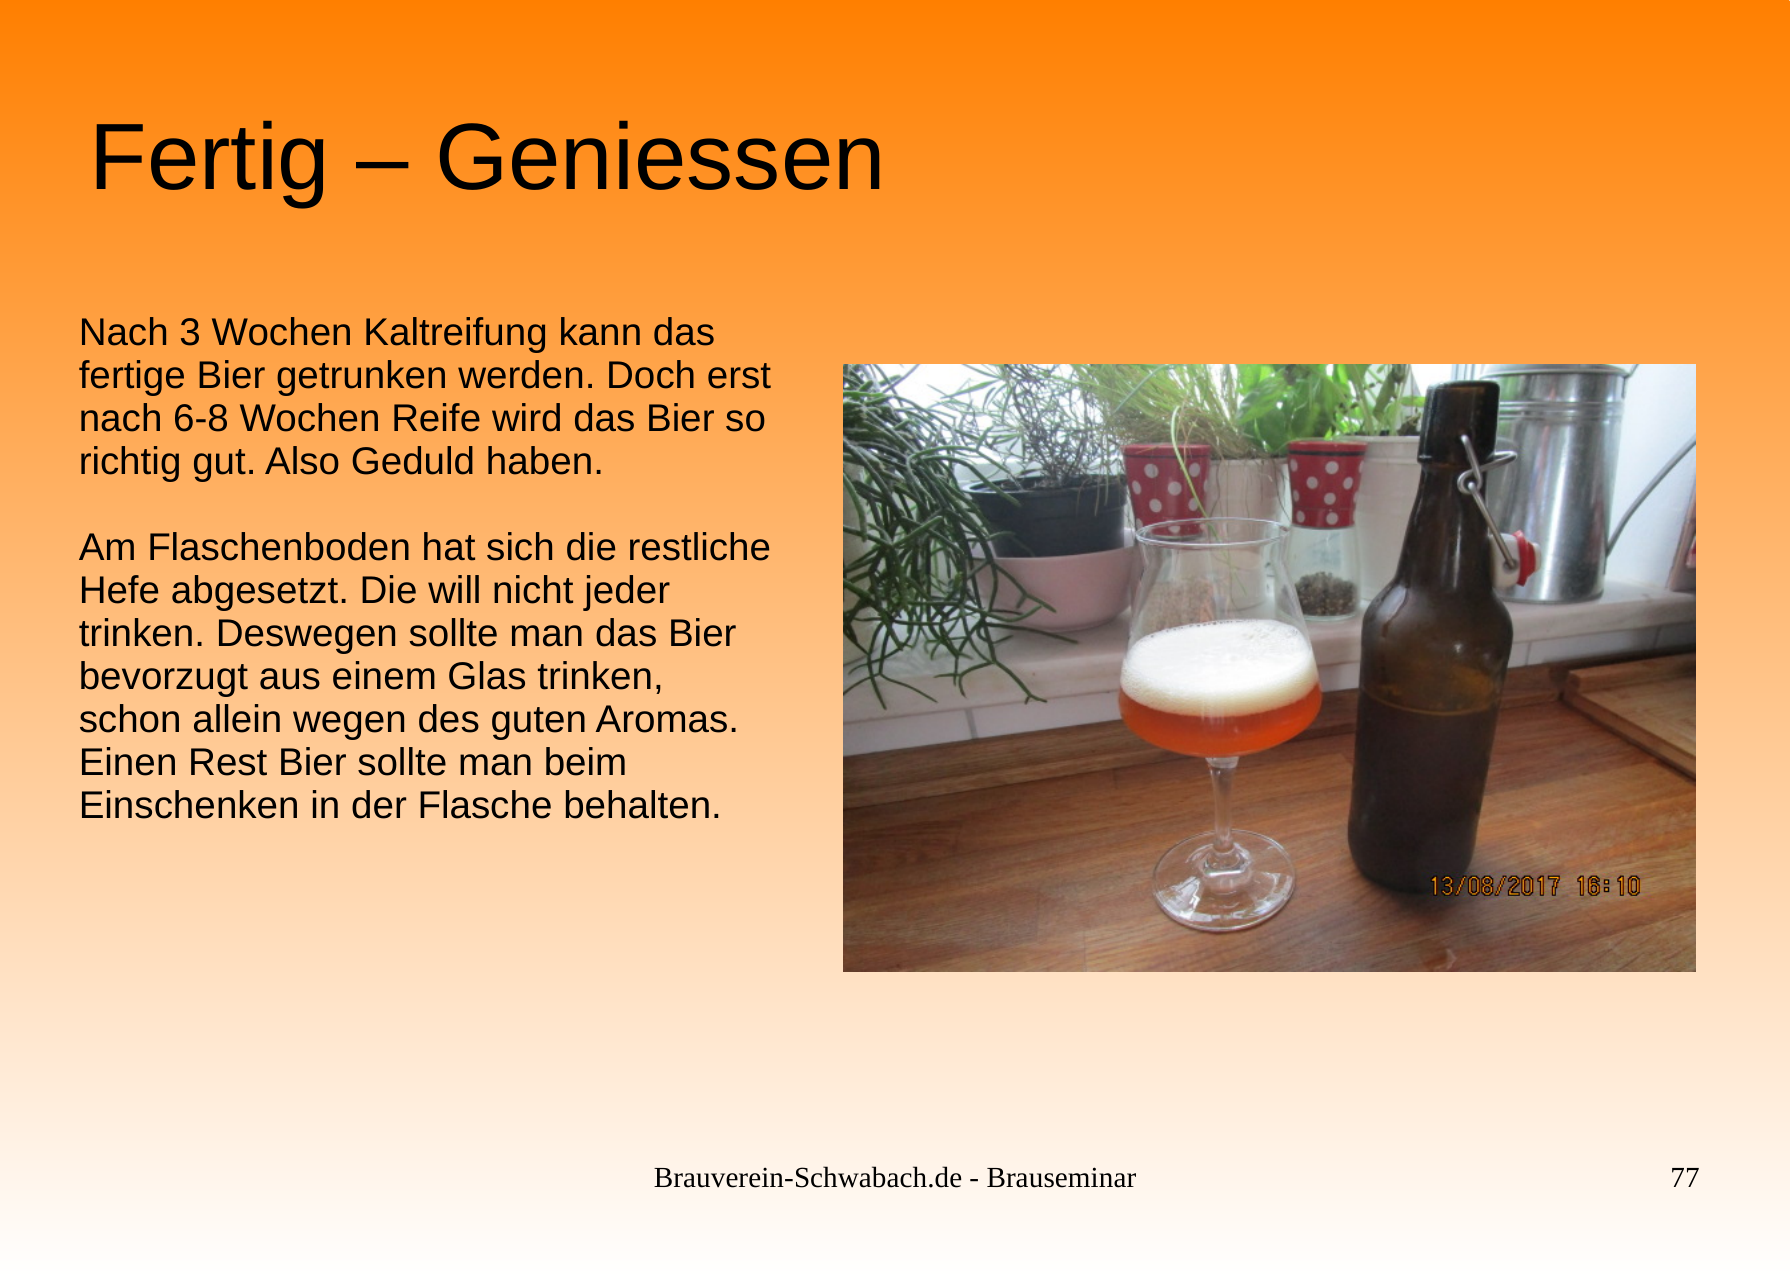

# Fertig – Geniessen
Nach 3 Wochen Kaltreifung kann das fertige Bier getrunken werden. Doch erst nach 6-8 Wochen Reife wird das Bier so richtig gut. Also Geduld haben.
Am Flaschenboden hat sich die restliche Hefe abgesetzt. Die will nicht jeder trinken. Deswegen sollte man das Bier bevorzugt aus einem Glas trinken, schon allein wegen des guten Aromas. Einen Rest Bier sollte man beim Einschenken in der Flasche behalten.
Brauverein-Schwabach.de - Brauseminar
77